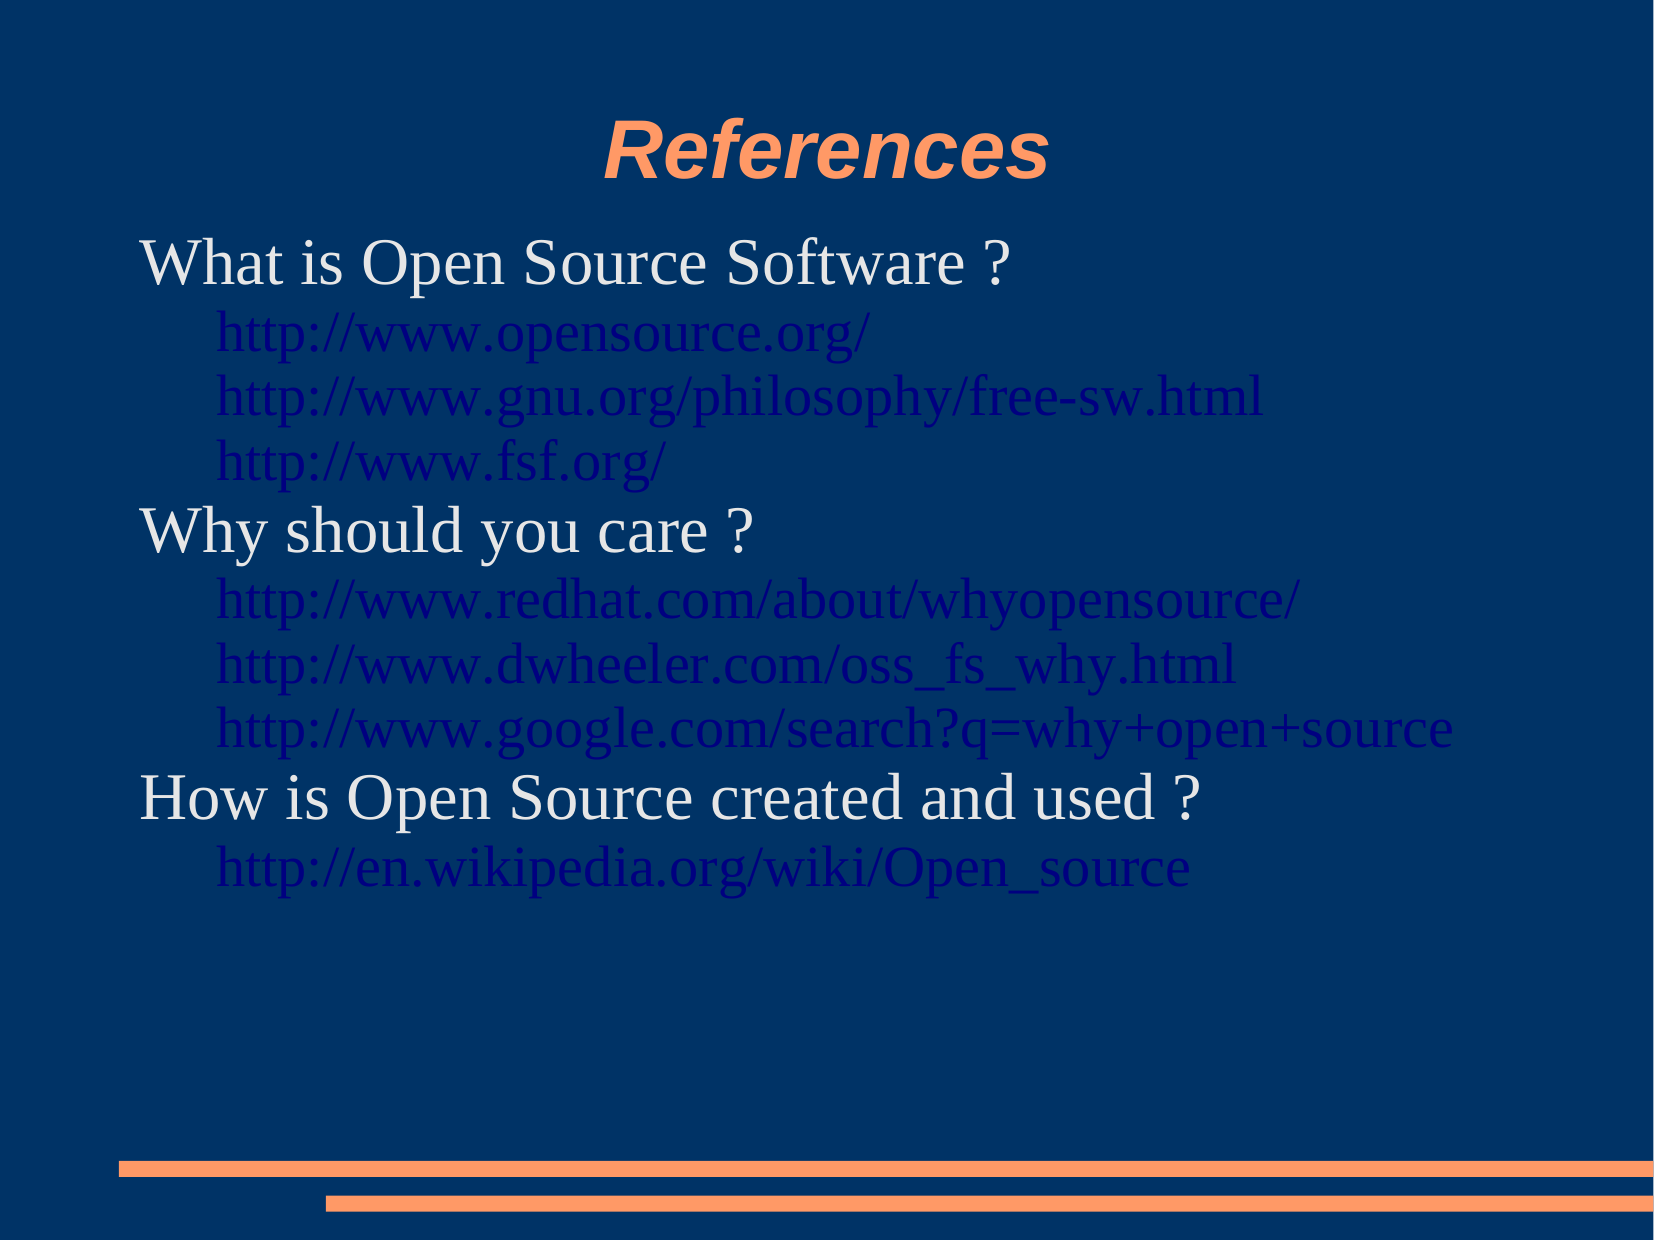

# References
What is Open Source Software ?
http://www.opensource.org/
http://www.gnu.org/philosophy/free-sw.html
http://www.fsf.org/
Why should you care ?
http://www.redhat.com/about/whyopensource/
http://www.dwheeler.com/oss_fs_why.html
http://www.google.com/search?q=why+open+source
How is Open Source created and used ?
http://en.wikipedia.org/wiki/Open_source